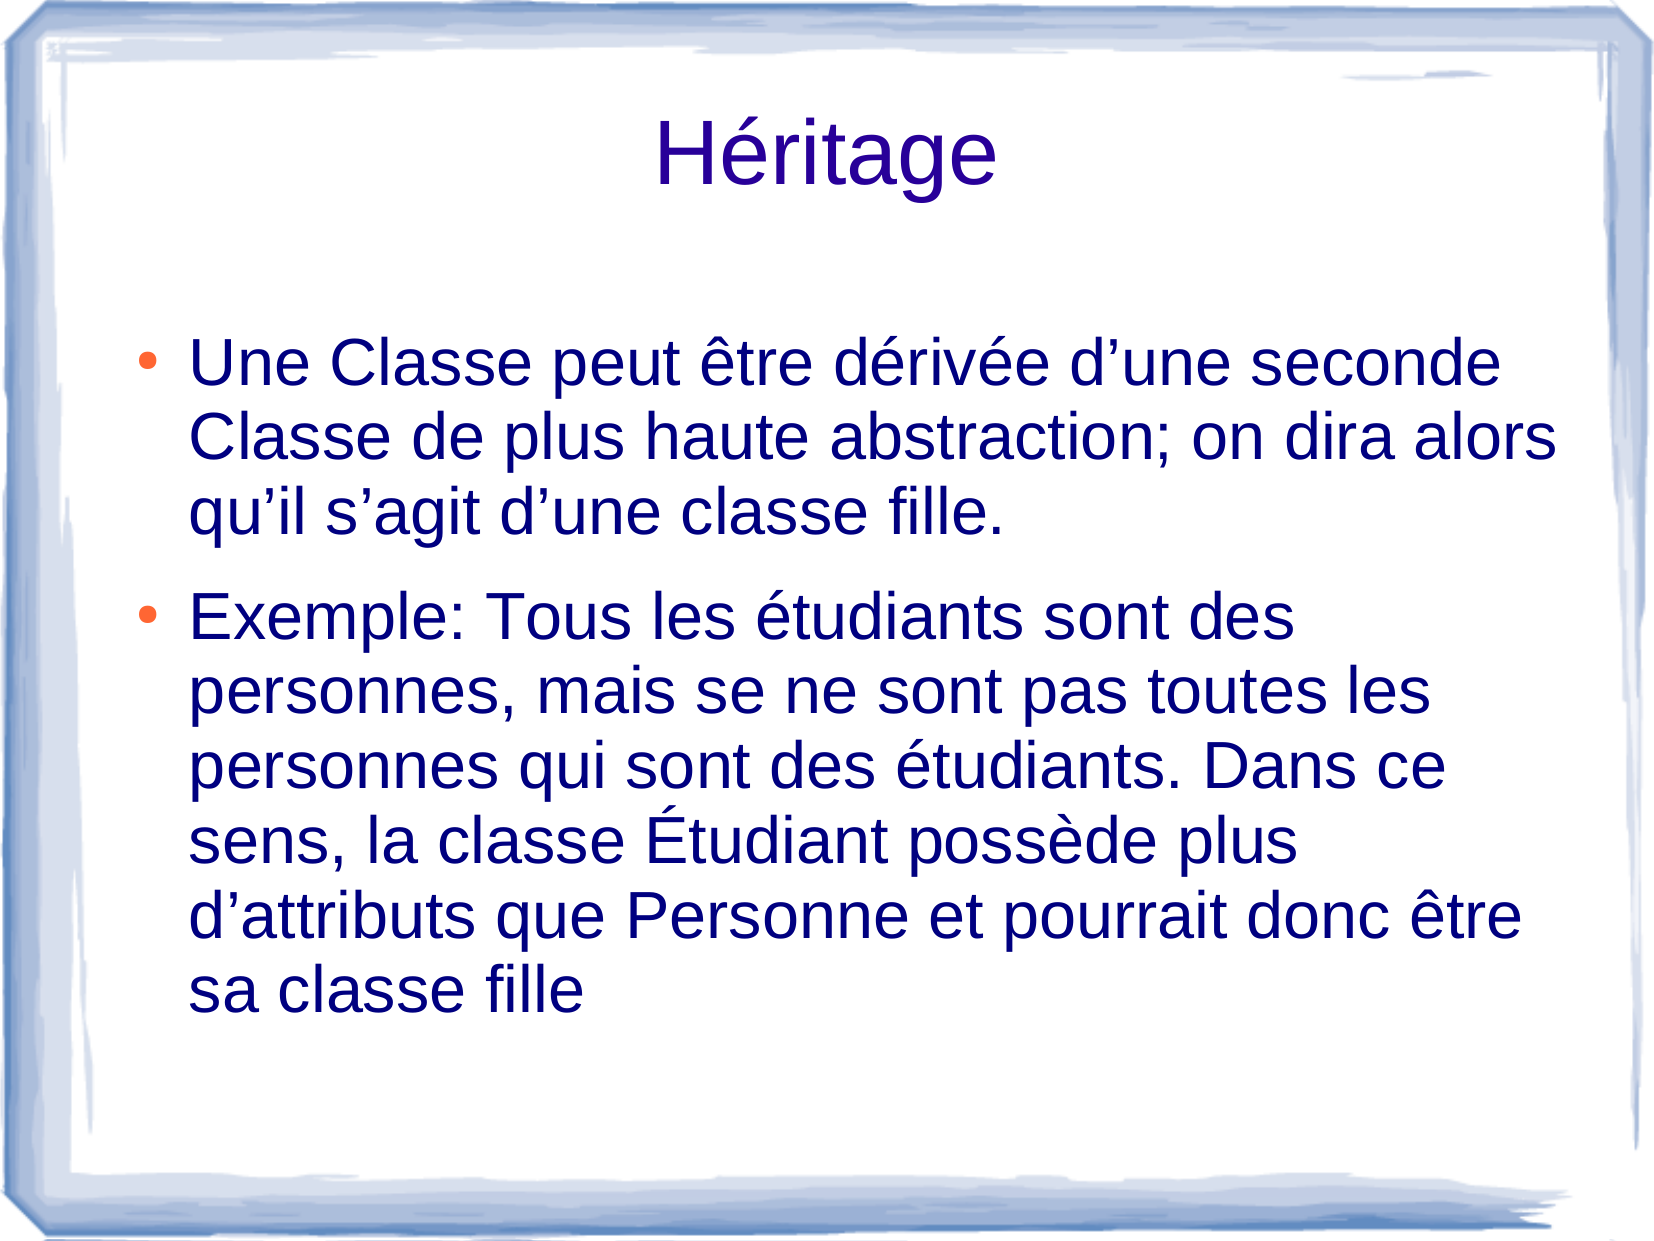

# Héritage
Une Classe peut être dérivée d’une seconde Classe de plus haute abstraction; on dira alors qu’il s’agit d’une classe fille.
Exemple: Tous les étudiants sont des personnes, mais se ne sont pas toutes les personnes qui sont des étudiants. Dans ce sens, la classe Étudiant possède plus d’attributs que Personne et pourrait donc être sa classe fille